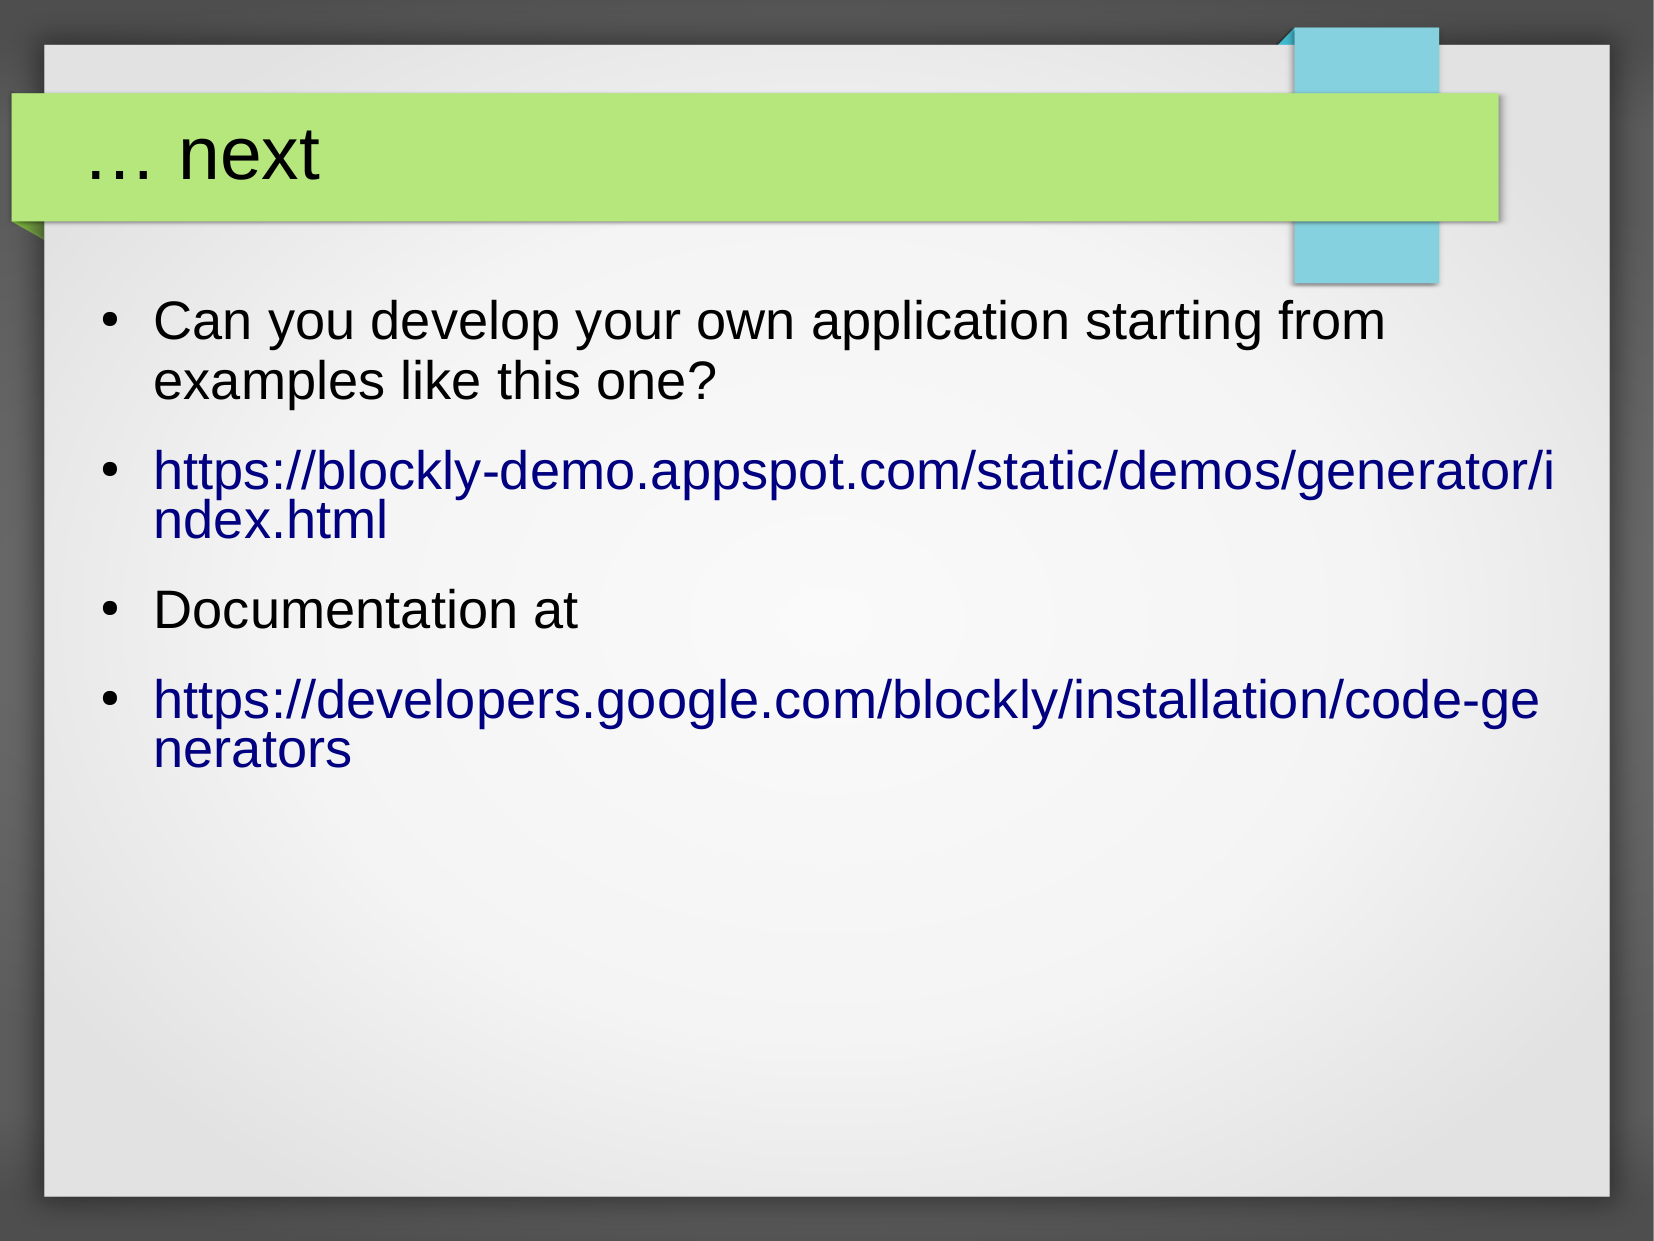

# … next
Can you develop your own application starting from examples like this one?
https://blockly-demo.appspot.com/static/demos/generator/index.html
Documentation at
https://developers.google.com/blockly/installation/code-generators